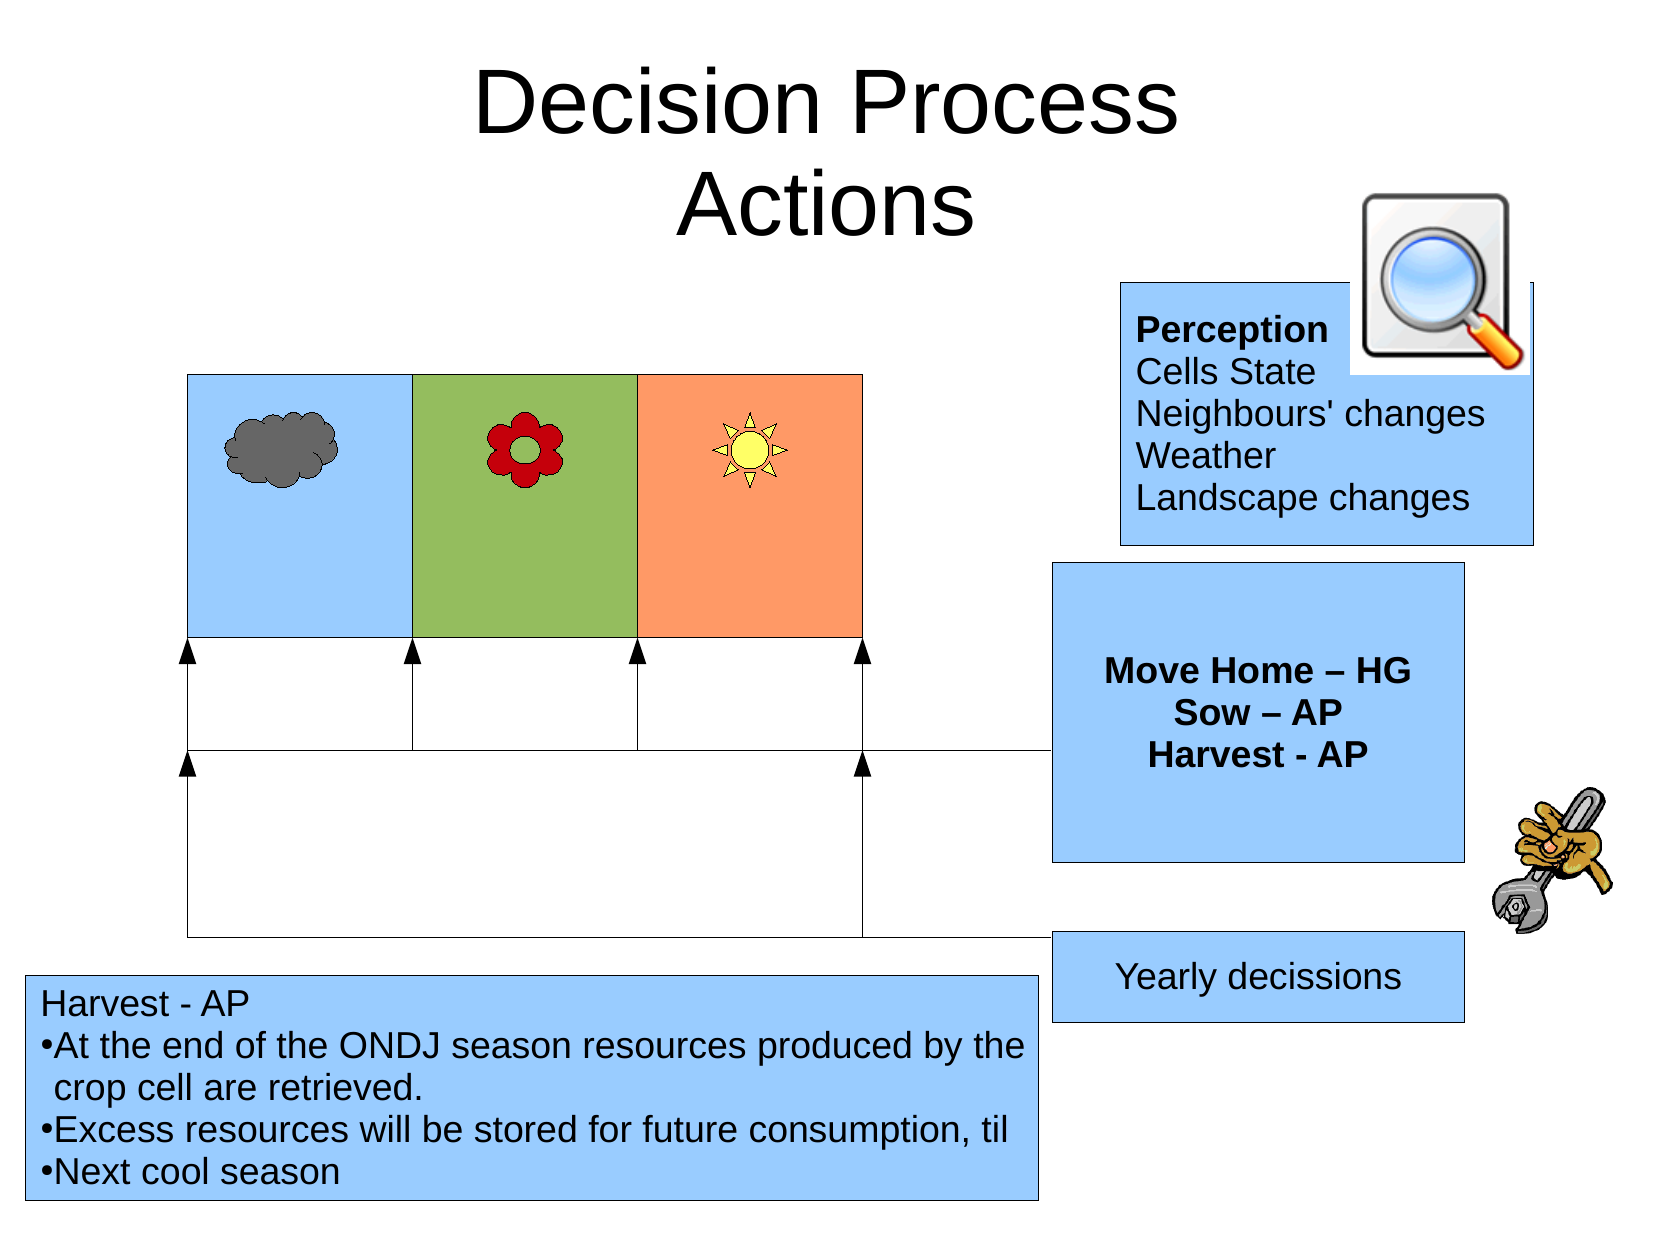

# Decision Process Actions
Perception
Cells State
Neighbours' changes
Weather
Landscape changes
Move Home – HG
Sow – AP
Harvest - AP
Yearly decissions
Move Home - HG
The agent puts its home in another cell.
 Being that action seasonal such thing reflects the
higher mobility of HG vs AP
Sow - AP
 If the agent has a plot to cultivate, this field will be
ready for sowing at the beginning of ONDJ
(after the rain season).
Harvest - AP
At the end of the ONDJ season resources produced by the
crop cell are retrieved.
Excess resources will be stored for future consumption, til
Next cool season